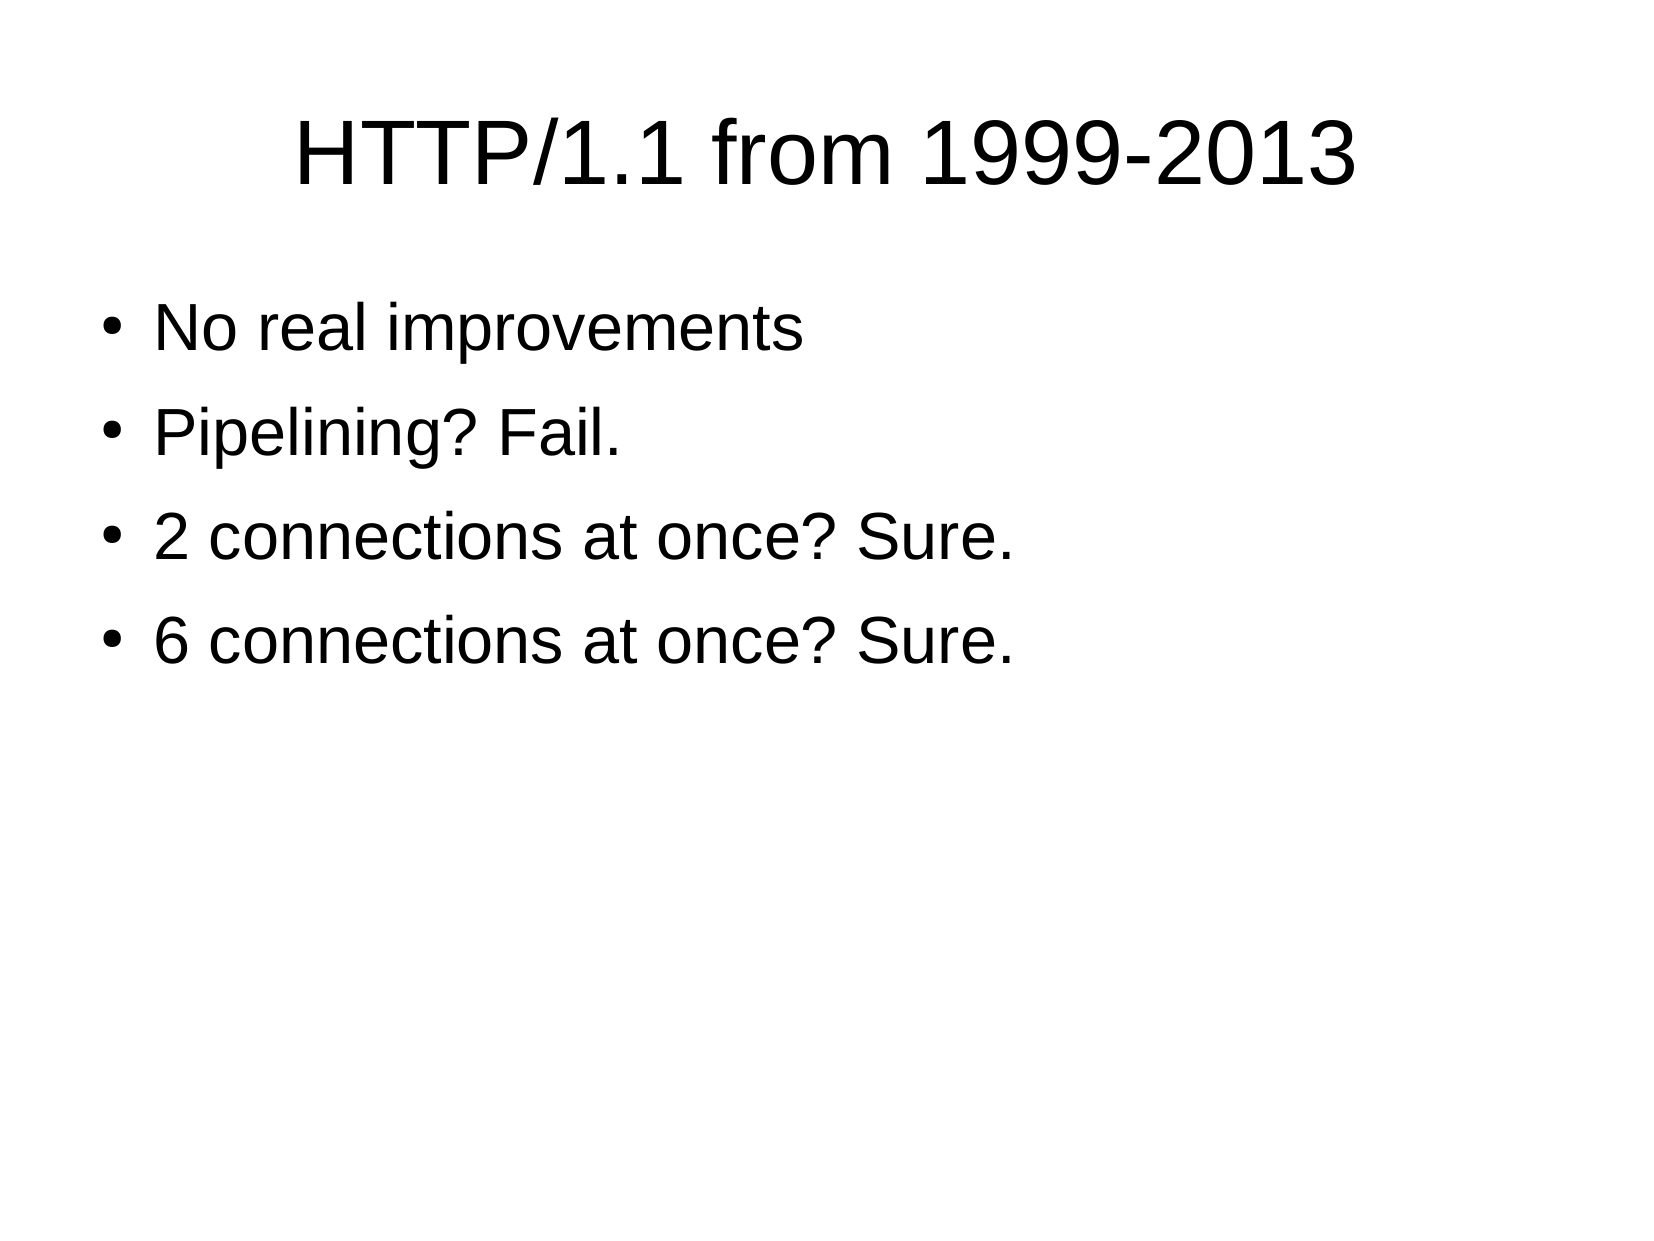

# HTTP/1.1 from 1999-2013
No real improvements
Pipelining? Fail.
2 connections at once? Sure.
6 connections at once? Sure.